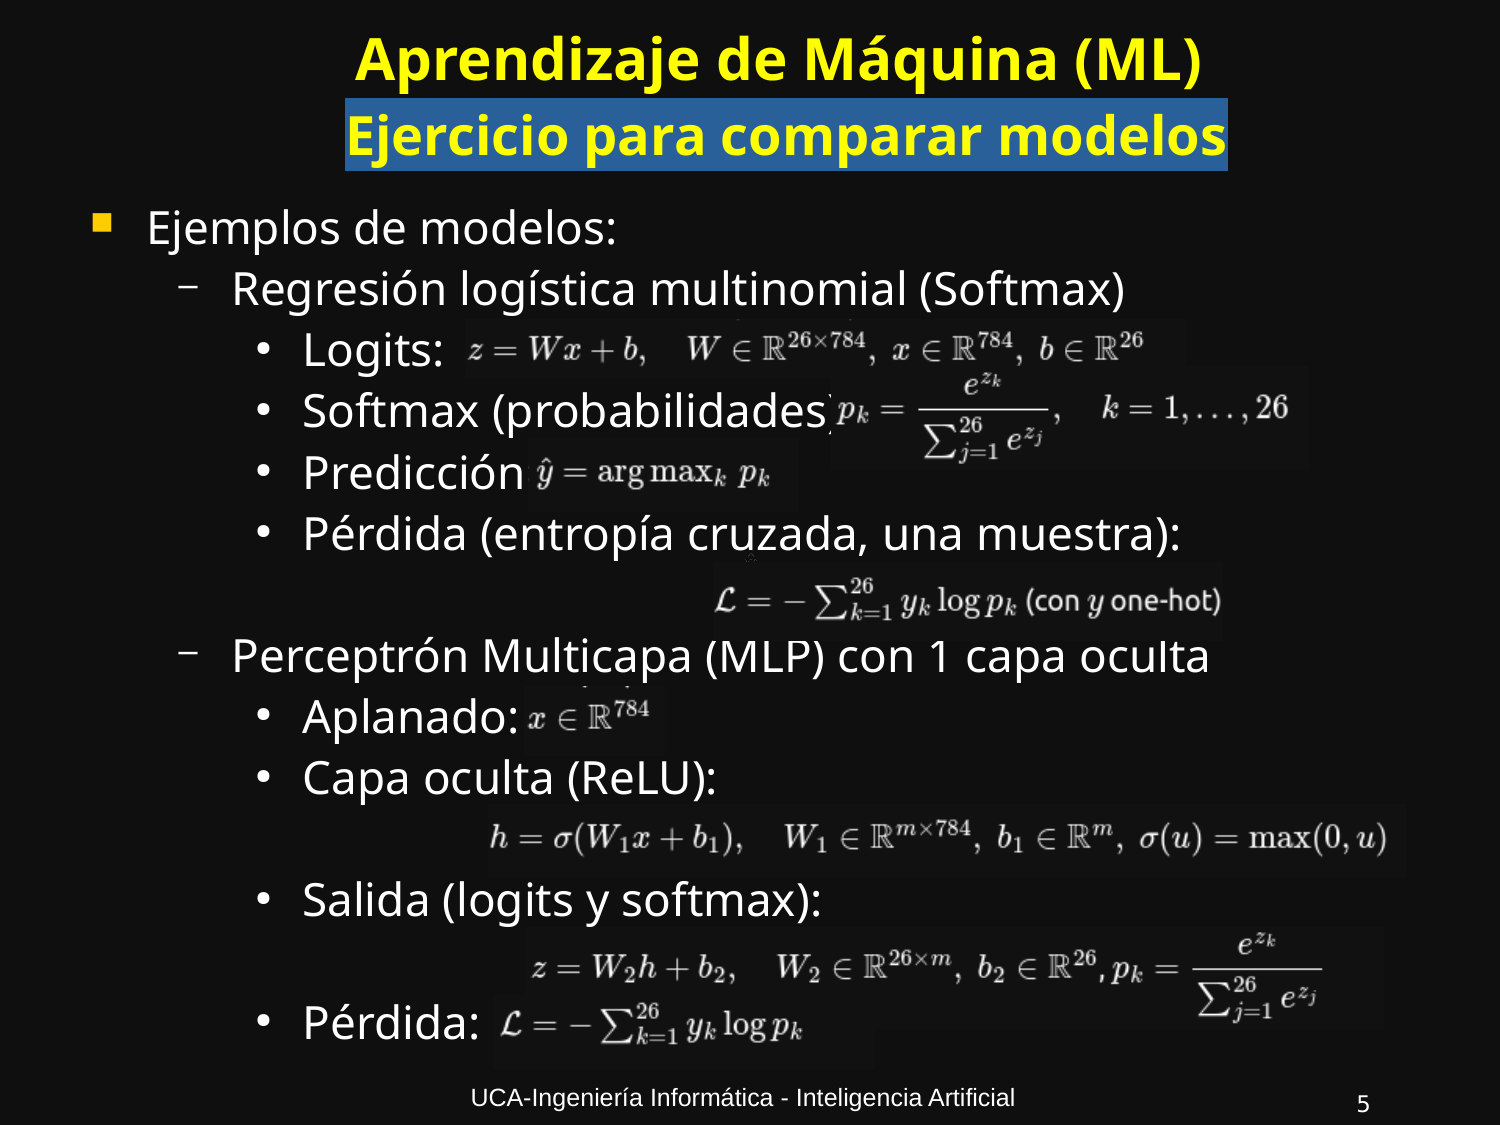

# Aprendizaje de Máquina (ML) Ejercicio para comparar modelos
Ejemplos de modelos:
Regresión logística multinomial (Softmax)
Logits:
Softmax (probabilidades):
Predicción:
Pérdida (entropía cruzada, una muestra):
Perceptrón Multicapa (MLP) con 1 capa oculta
Aplanado:
Capa oculta (ReLU):
Salida (logits y softmax):
Pérdida: